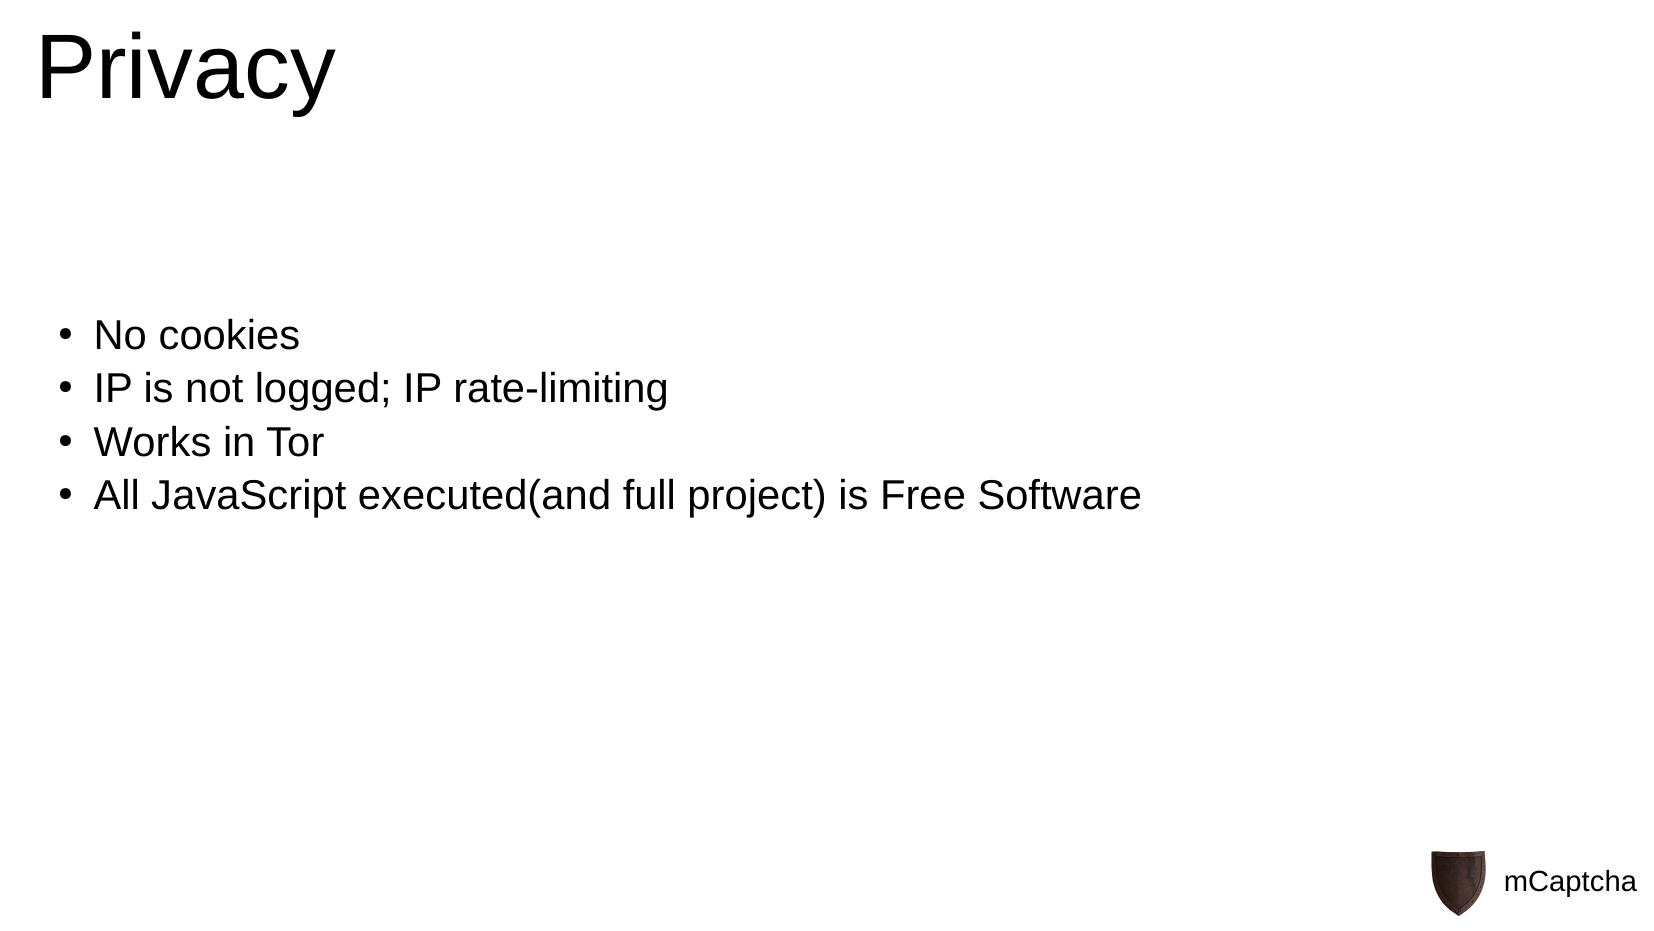

# Privacy
No cookies
IP is not logged; IP rate-limiting
Works in Tor
All JavaScript executed(and full project) is Free Software
mCaptcha